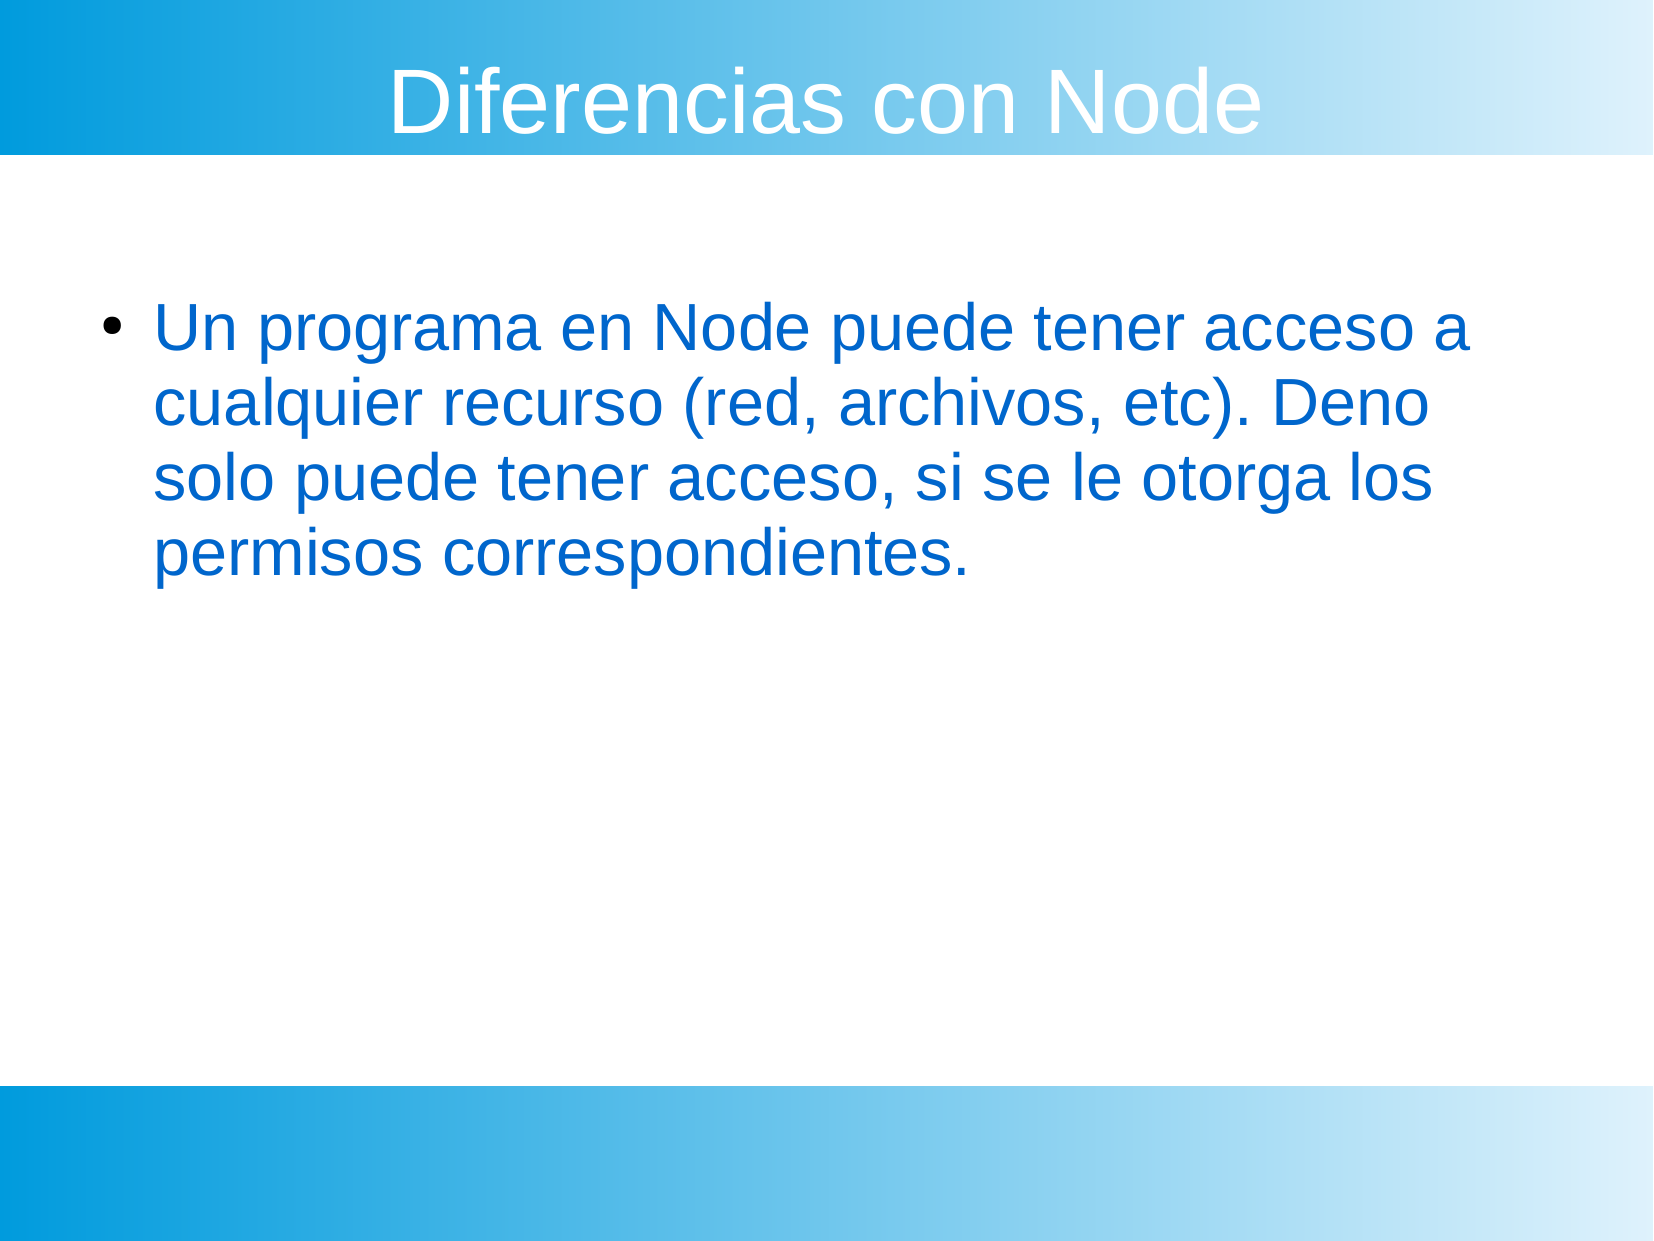

# Diferencias con Node
Un programa en Node puede tener acceso a cualquier recurso (red, archivos, etc). Deno solo puede tener acceso, si se le otorga los permisos correspondientes.